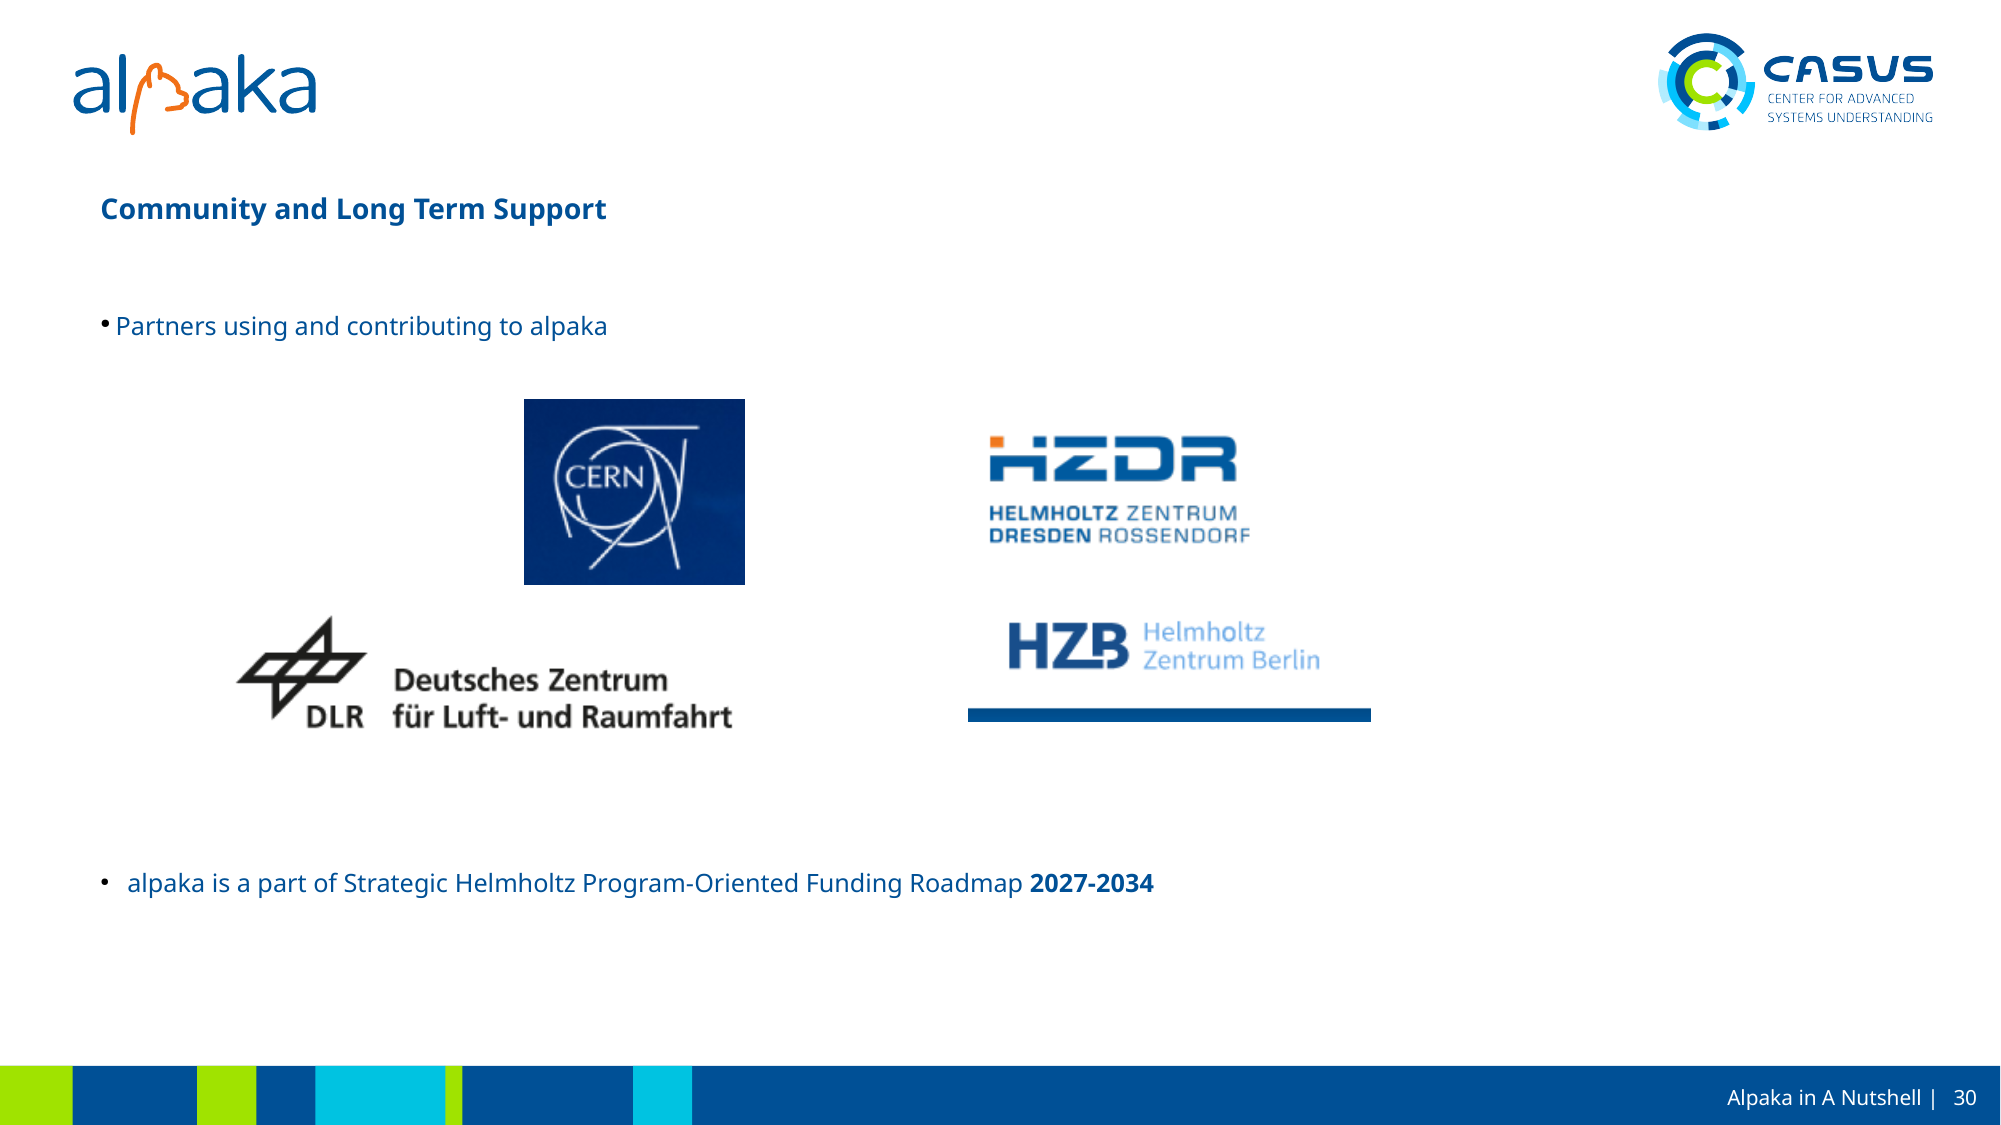

# Community and Long Term Support
 Partners using and contributing to alpaka
alpaka is a part of Strategic Helmholtz Program-Oriented Funding Roadmap 2027-2034
Alpaka in A Nutshell
30